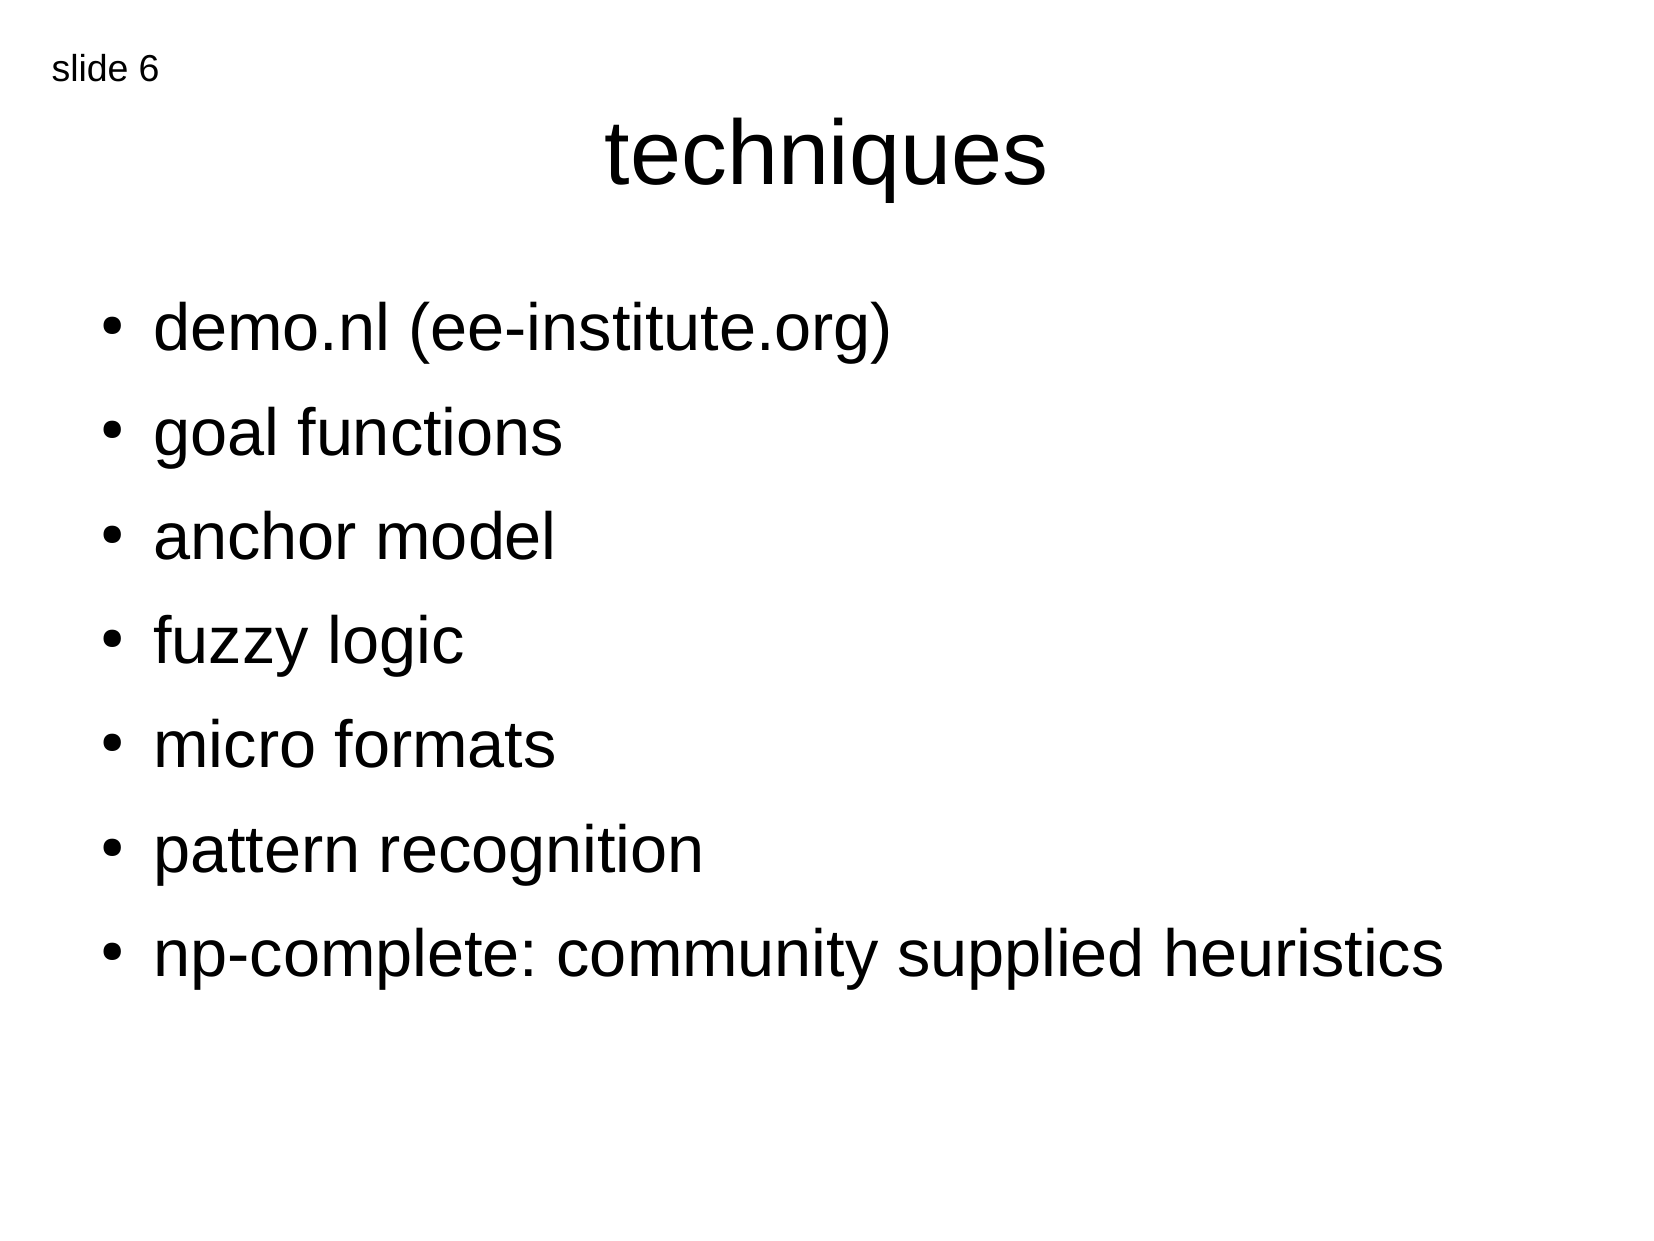

slide 6
# techniques
demo.nl (ee-institute.org)
goal functions
anchor model
fuzzy logic
micro formats
pattern recognition
np-complete: community supplied heuristics